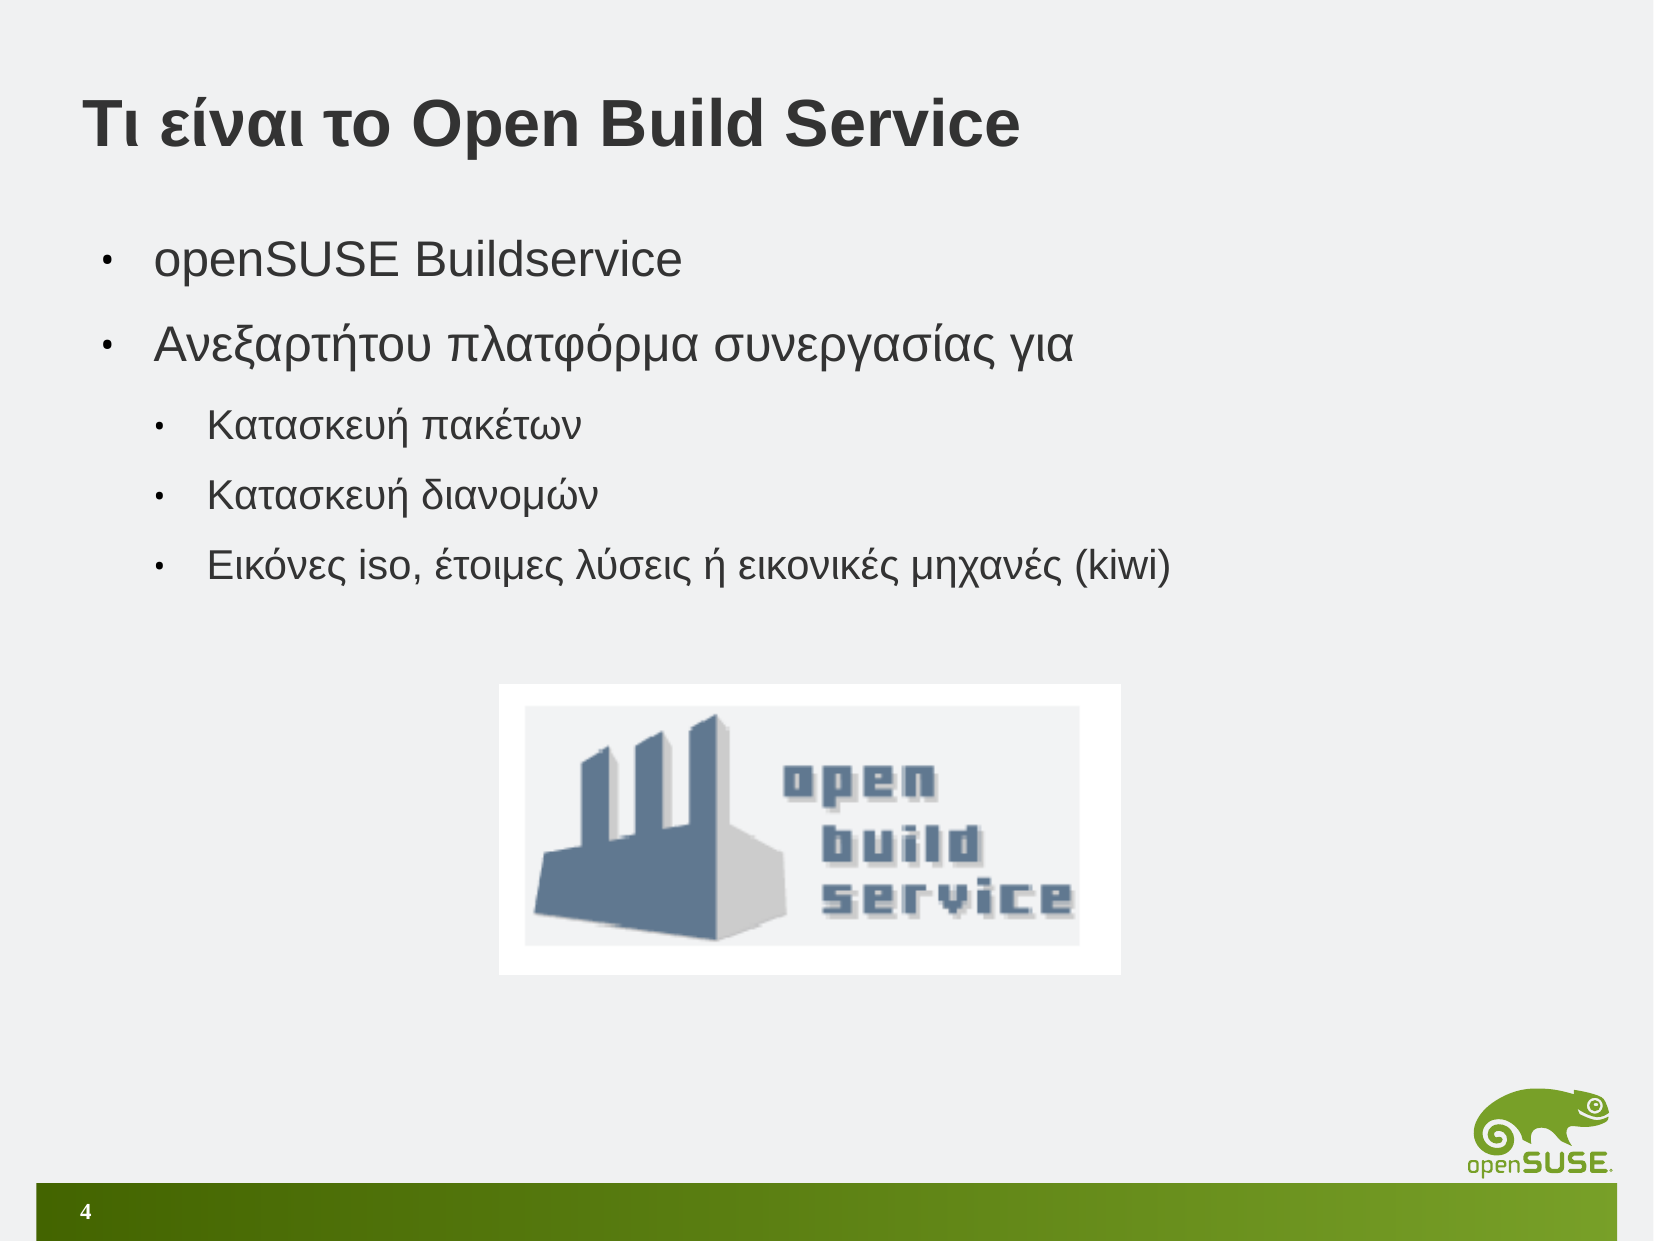

# Τι είναι το Open Build Service
openSUSE Buildservice
Ανεξαρτήτου πλατφόρμα συνεργασίας για
Κατασκευή πακέτων
Κατασκευή διανομών
Εικόνες iso, έτοιμες λύσεις ή εικονικές μηχανές (kiwi)
4